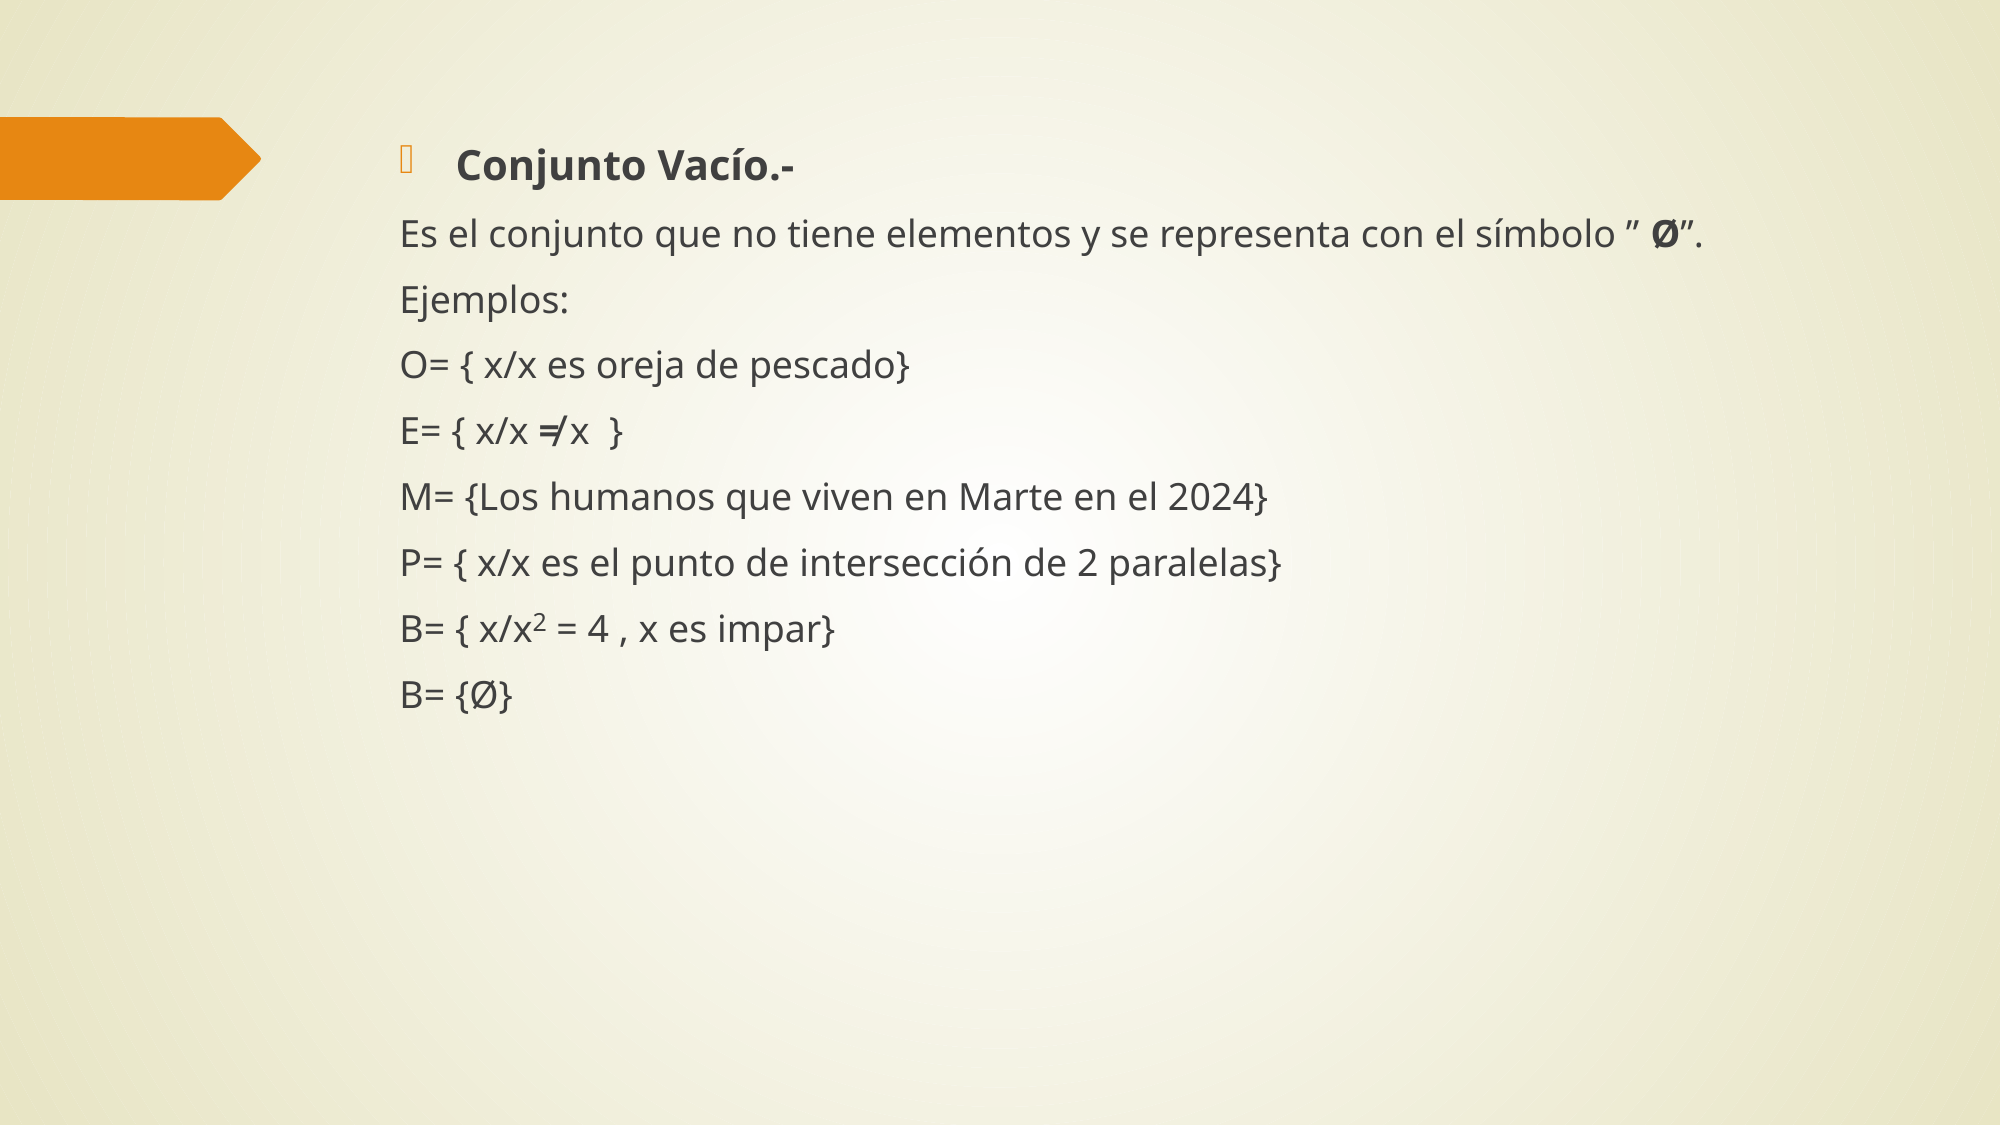

# Conjunto Vacío.-
Es el conjunto que no tiene elementos y se representa con el símbolo ” Ø”.
Ejemplos:
O= { x/x es oreja de pescado}
E= { x/x ≠ x }
M= {Los humanos que viven en Marte en el 2024}
P= { x/x es el punto de intersección de 2 paralelas}
B= { x/x2 = 4 , x es impar}
B= {Ø}